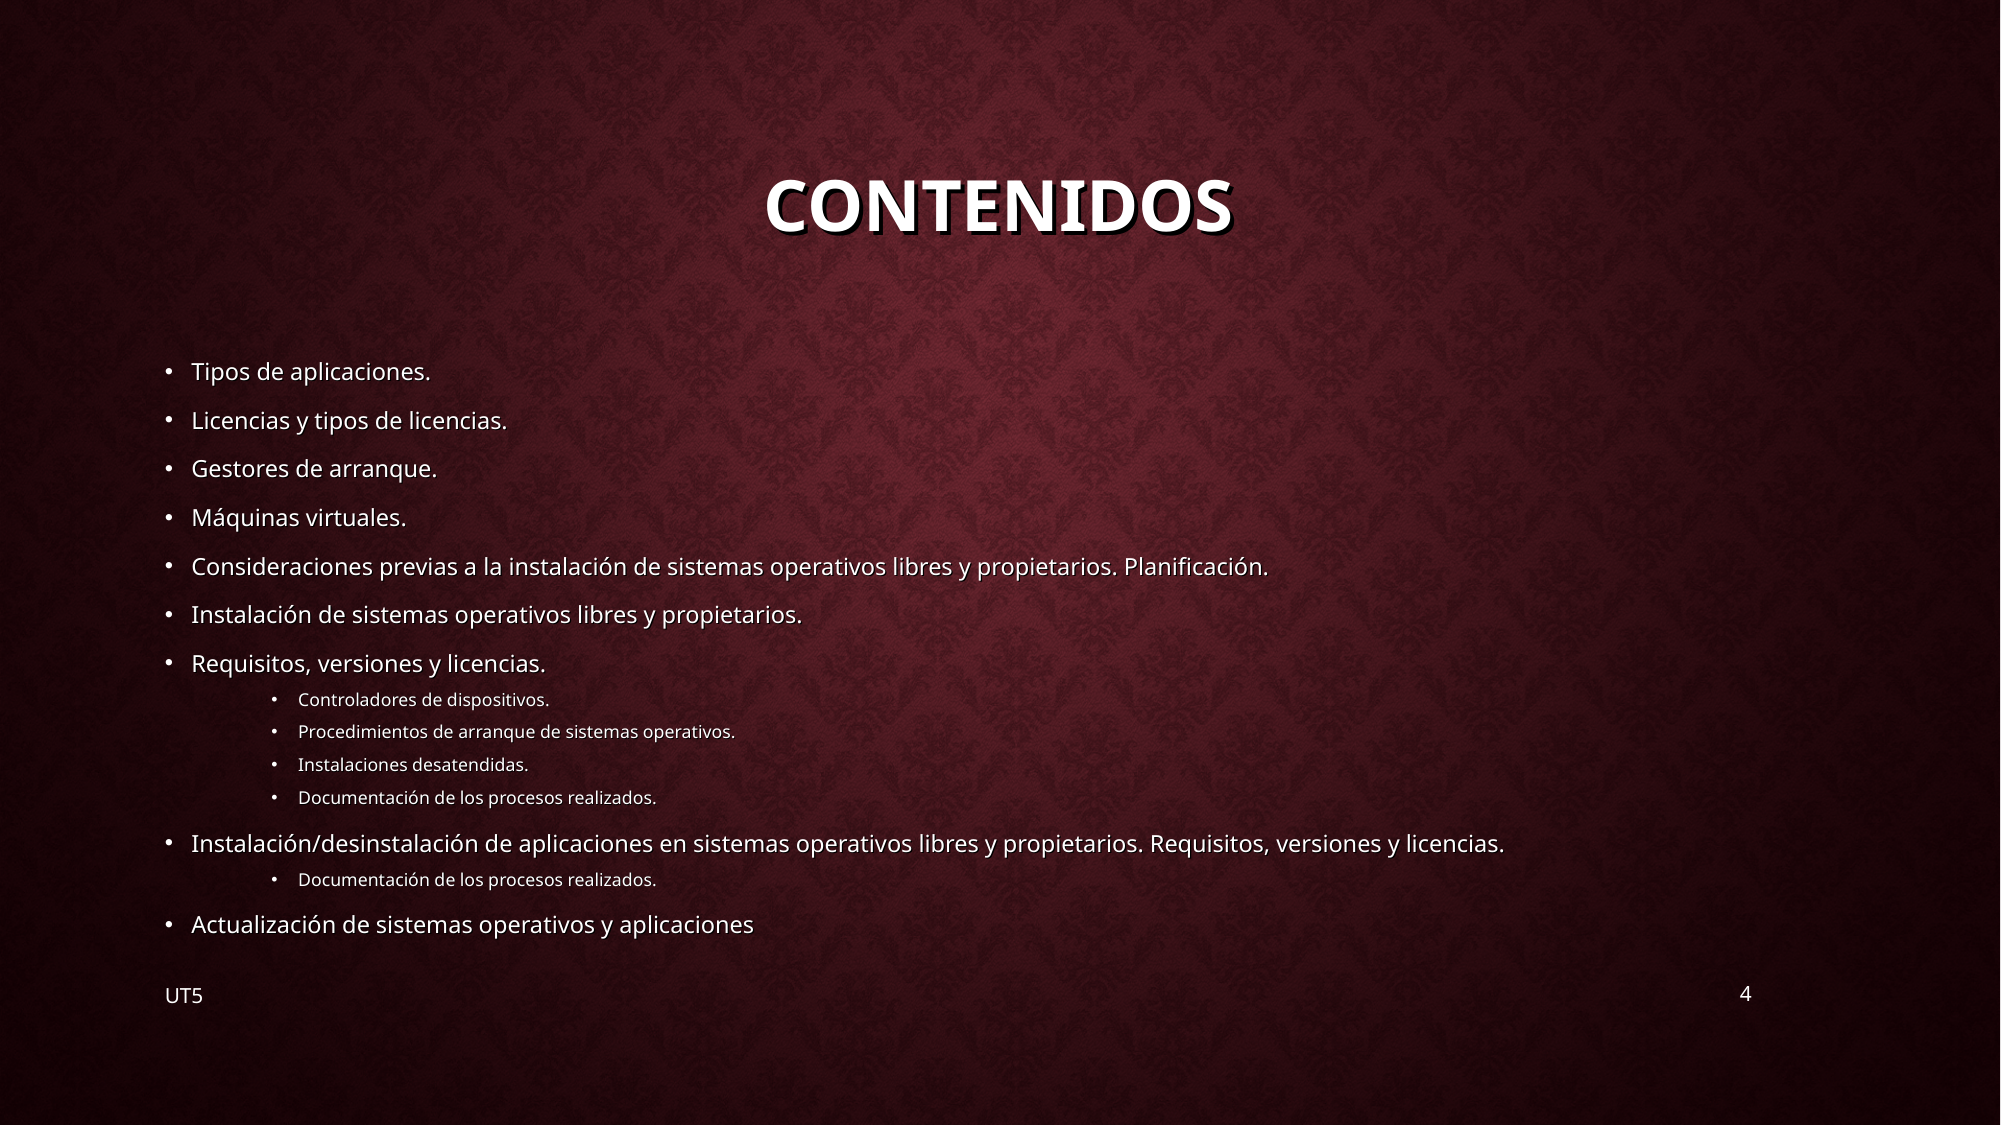

# Contenidos
Tipos de aplicaciones.
Licencias y tipos de licencias.
Gestores de arranque.
Máquinas virtuales.
Consideraciones previas a la instalación de sistemas operativos libres y propietarios. Planificación.
Instalación de sistemas operativos libres y propietarios.
Requisitos, versiones y licencias.
Controladores de dispositivos.
Procedimientos de arranque de sistemas operativos.
Instalaciones desatendidas.
Documentación de los procesos realizados.
Instalación/desinstalación de aplicaciones en sistemas operativos libres y propietarios. Requisitos, versiones y licencias.
Documentación de los procesos realizados.
Actualización de sistemas operativos y aplicaciones
UT5